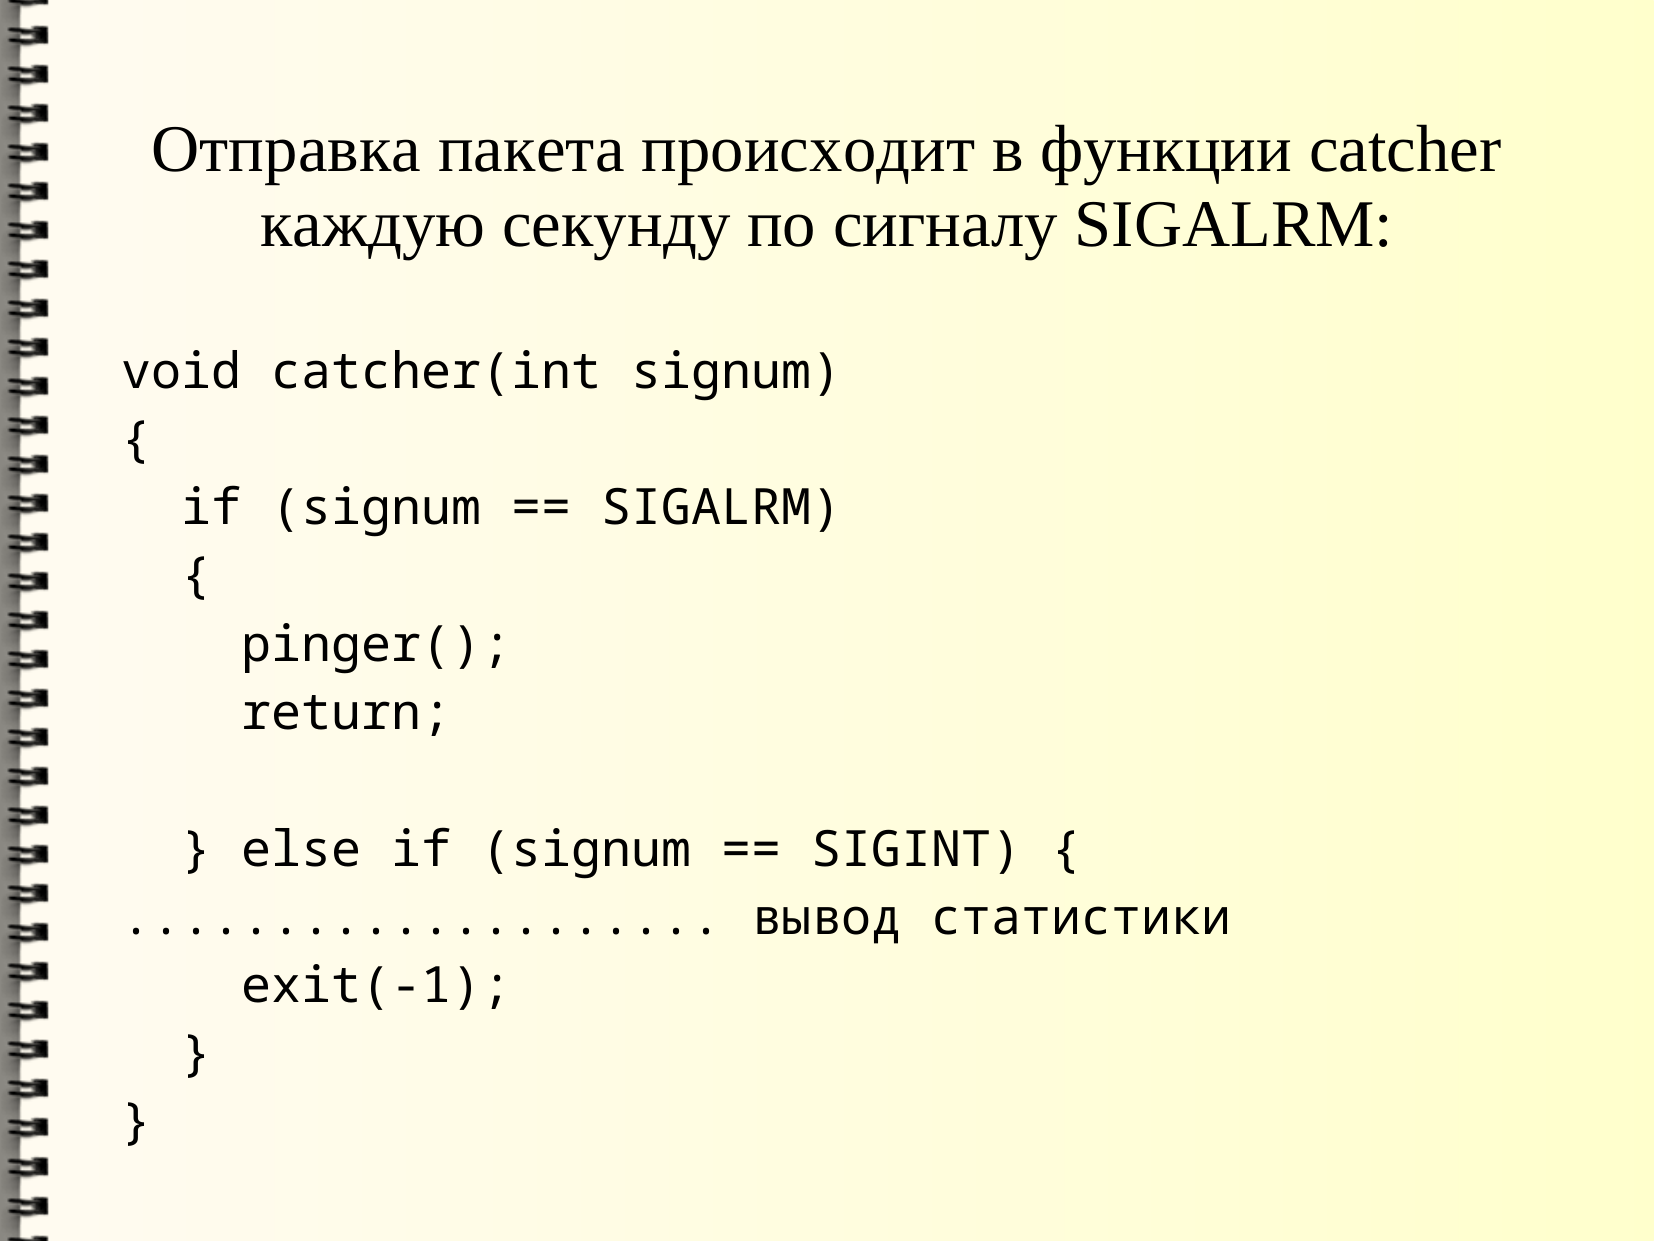

# Отправка пакета происходит в функции catcher каждую секунду по сигналу SIGALRM:
void catcher(int signum)
{
 if (signum == SIGALRM)
 {
 pinger();
 return;
 } else if (signum == SIGINT) {
.................... вывод статистики
 exit(-1);
 }
}